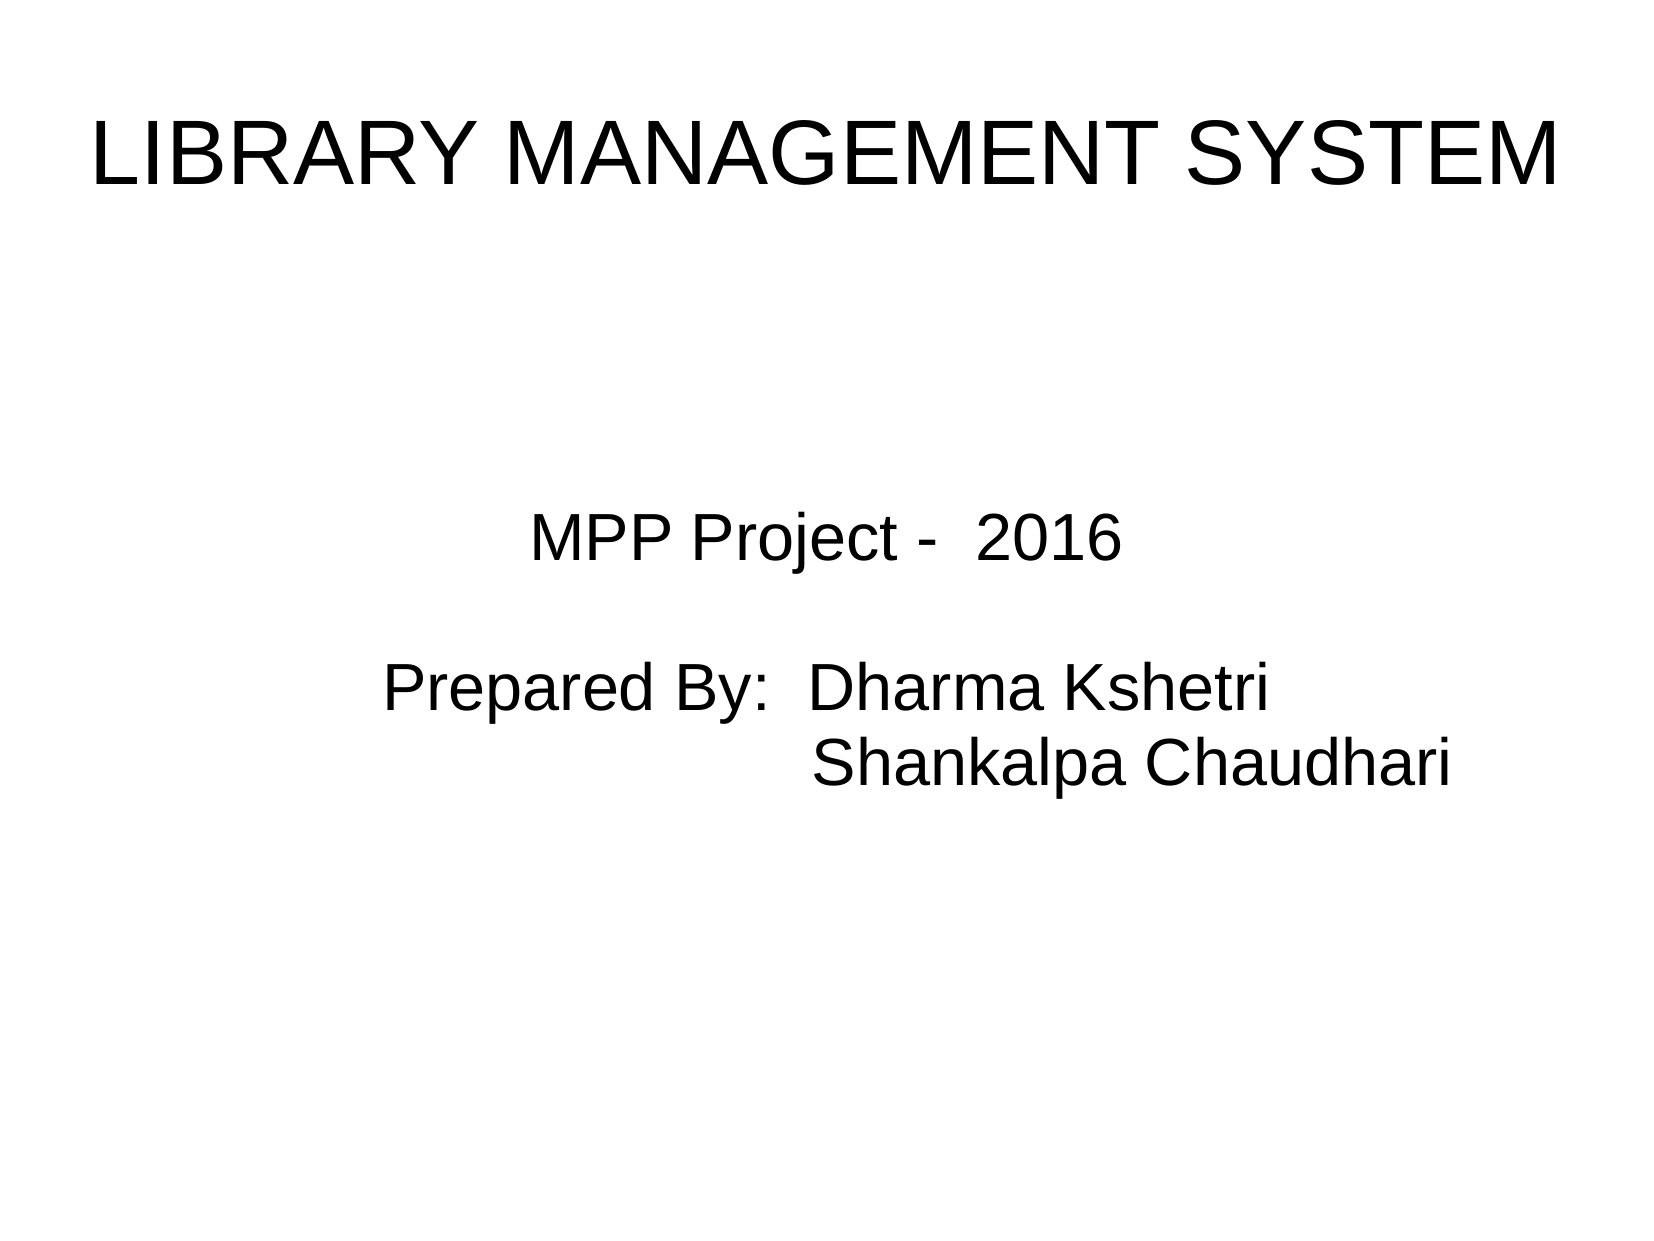

# LIBRARY MANAGEMENT SYSTEM
MPP Project - 2016
Prepared By: Dharma Kshetri
 Shankalpa Chaudhari